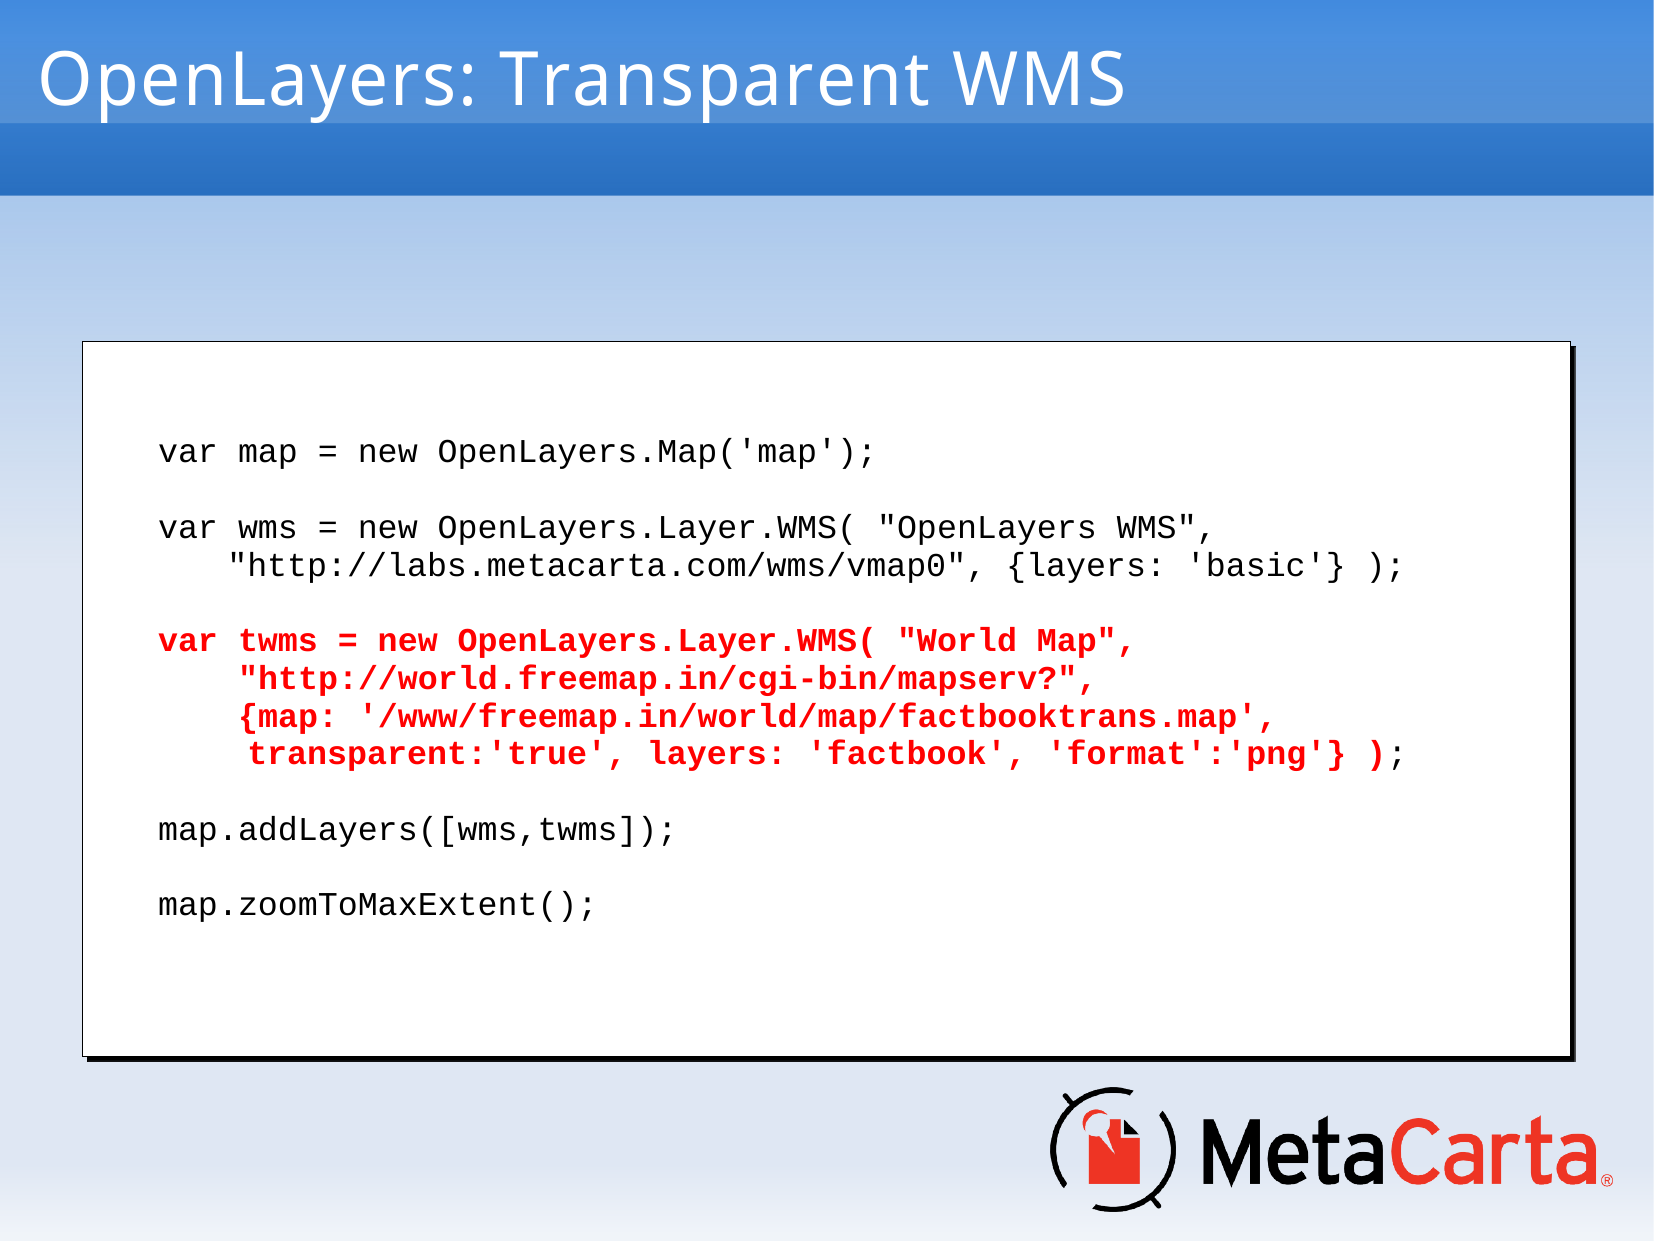

# OpenLayers: Transparent WMS
 var map = new OpenLayers.Map('map');
 var wms = new OpenLayers.Layer.WMS( "OpenLayers WMS",
 	"http://labs.metacarta.com/wms/vmap0", {layers: 'basic'} );
 var twms = new OpenLayers.Layer.WMS( "World Map",
 "http://world.freemap.in/cgi-bin/mapserv?",
 {map: '/www/freemap.in/world/map/factbooktrans.map',
	 transparent:'true', layers: 'factbook', 'format':'png'} );
 map.addLayers([wms,twms]);
 map.zoomToMaxExtent();